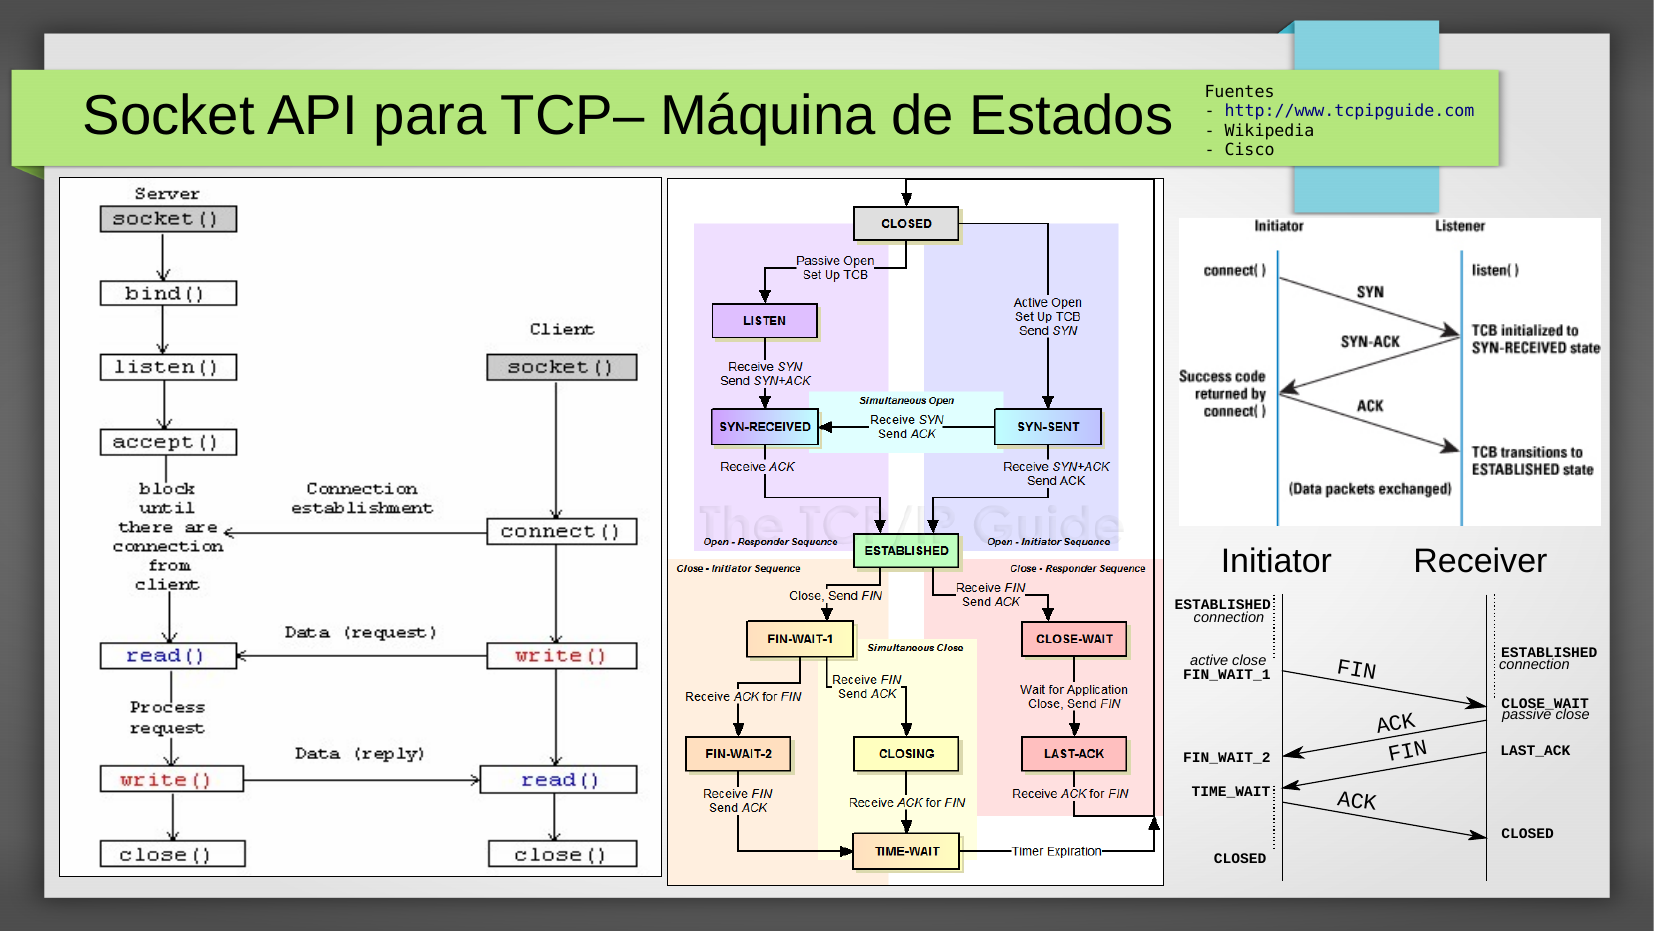

# Socket API para TCP– Máquina de Estados
Fuentes
- http://www.tcpipguide.com
- Wikipedia
- Cisco